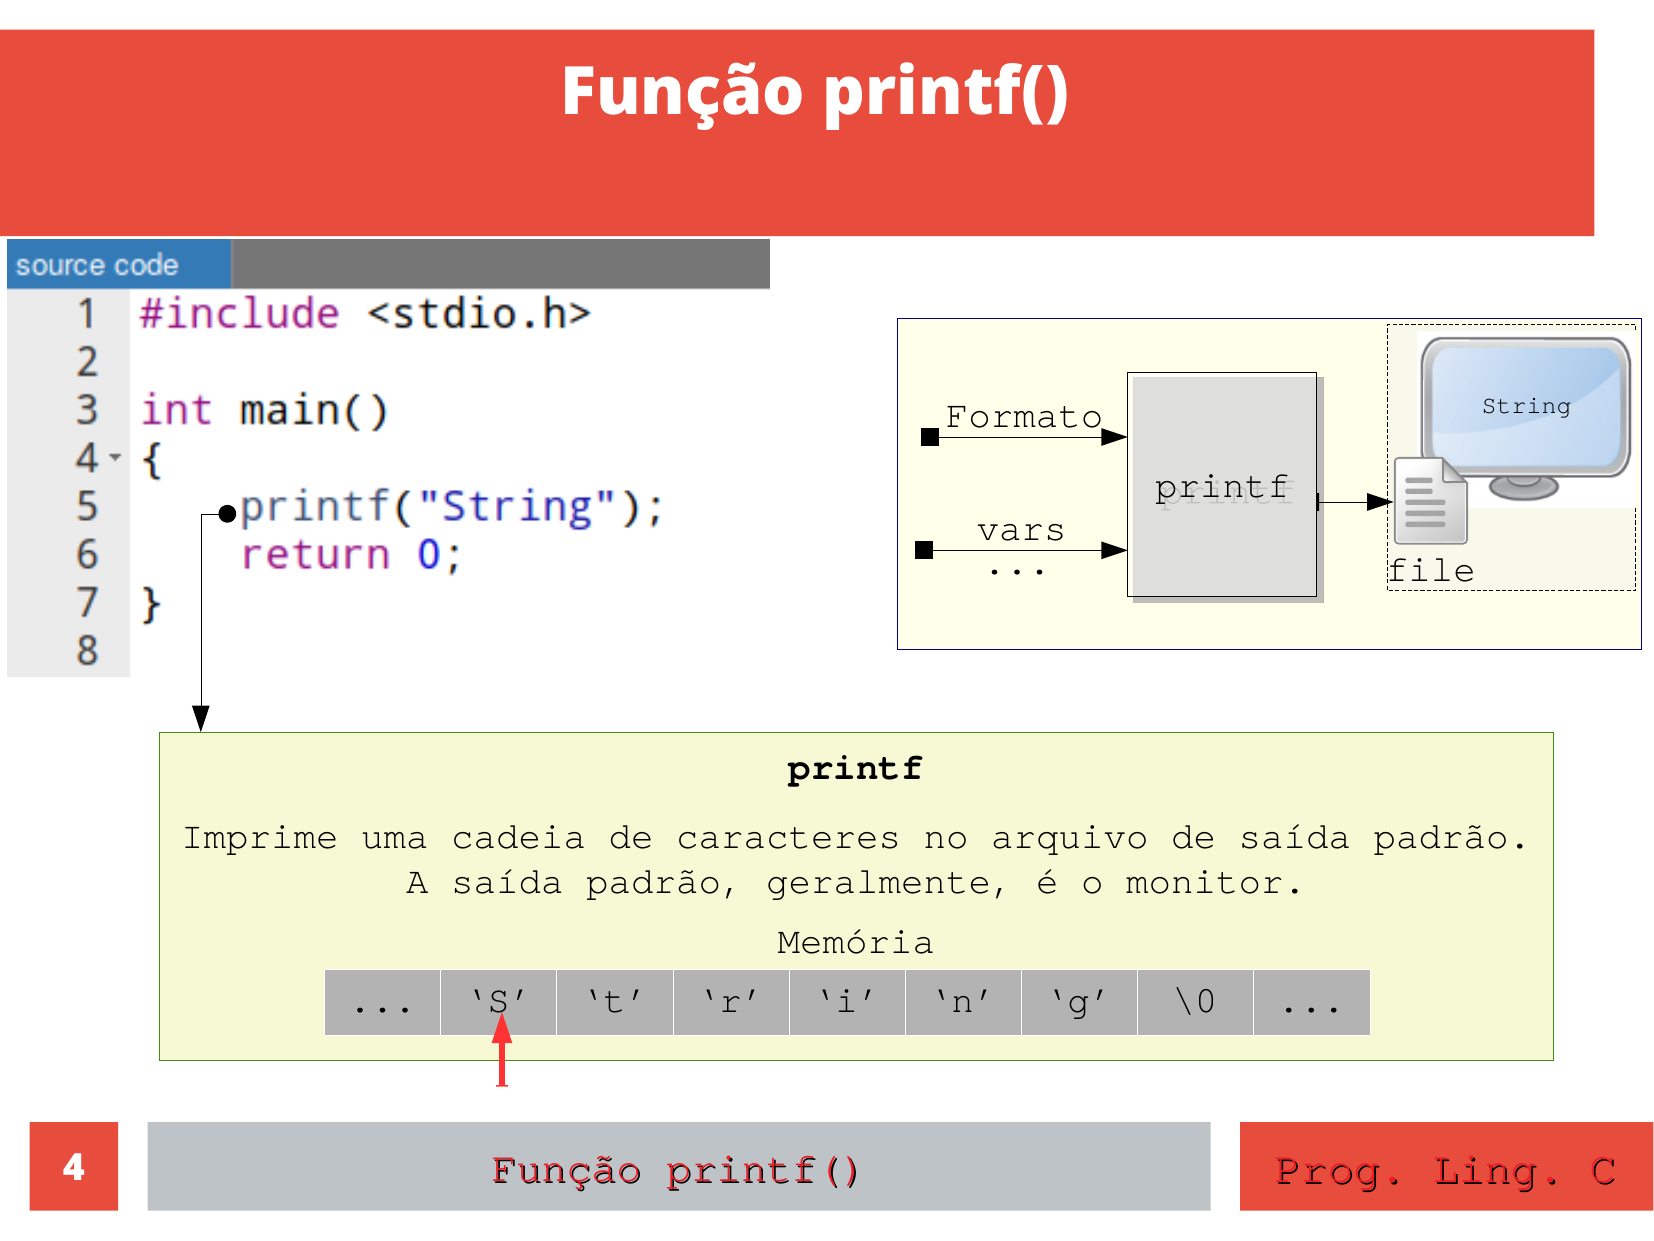

# Função printf()
String
printf
Formato
file
...
vars
printf
Imprime uma cadeia de caracteres no arquivo de saída padrão.
A saída padrão, geralmente, é o monitor.
Memória
| ... | ‘S’ | ‘t’ | ‘r’ | ‘i’ | ‘n’ | ‘g’ | \0 | ... |
| --- | --- | --- | --- | --- | --- | --- | --- | --- |
4
Função printf()
 Prog. Ling. C